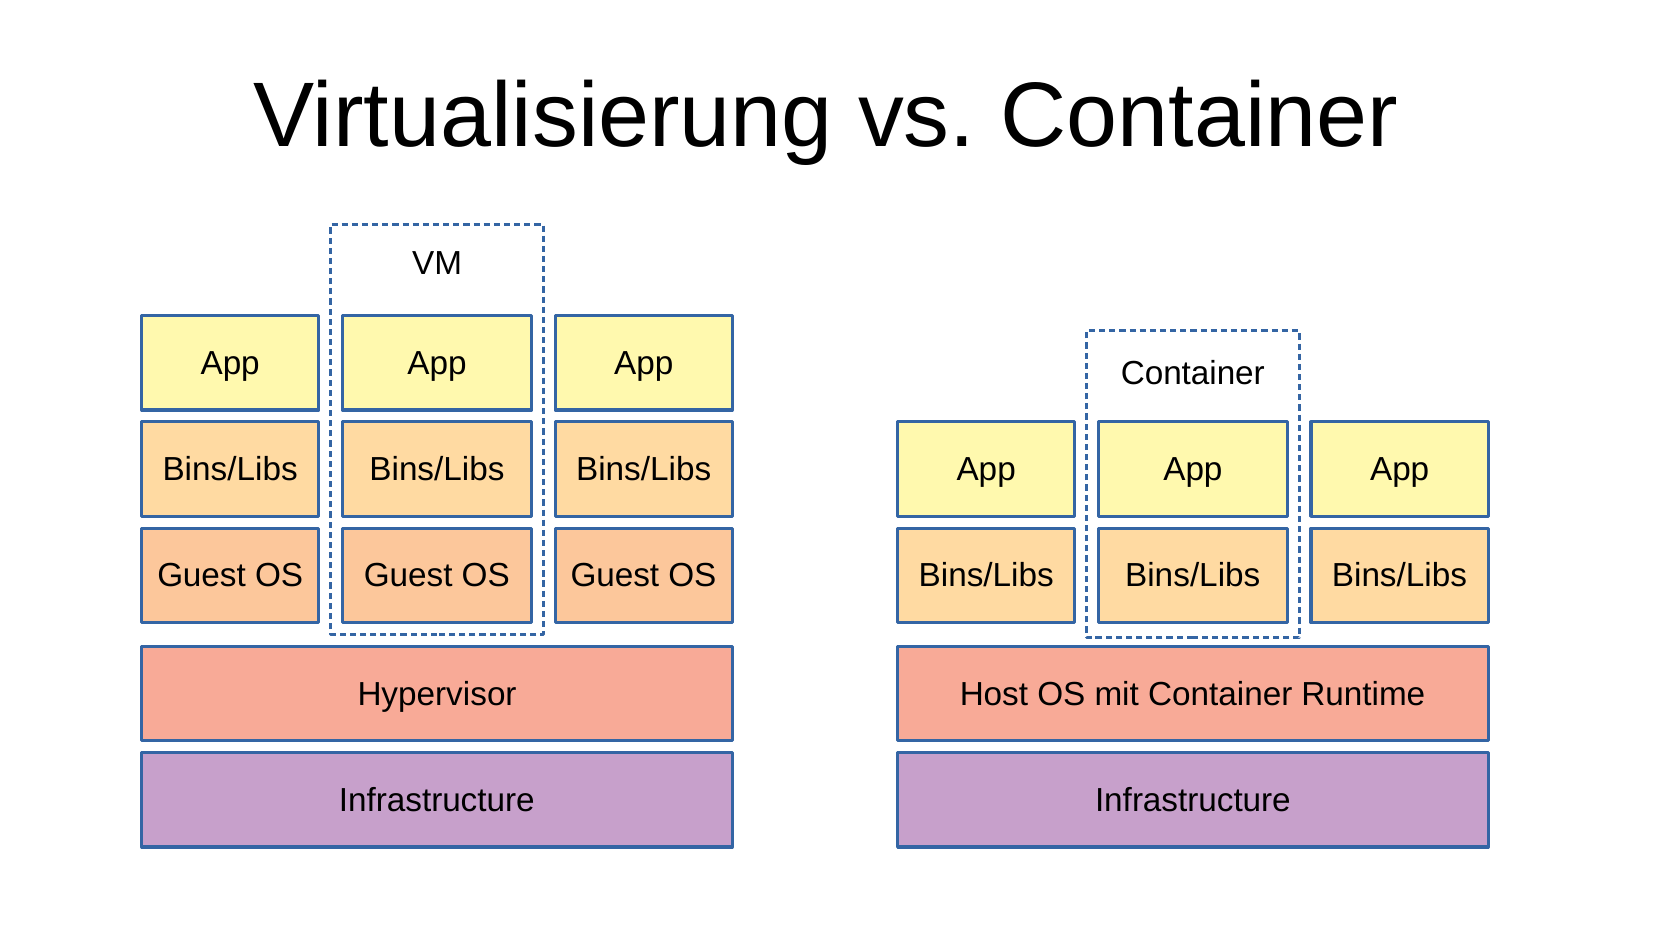

# Virtualisierung vs. Container
VM
App
App
App
Container
Bins/Libs
Bins/Libs
Bins/Libs
App
App
App
Guest OS
Guest OS
Guest OS
Bins/Libs
Bins/Libs
Bins/Libs
Hypervisor
Host OS mit Container Runtime
Infrastructure
Infrastructure